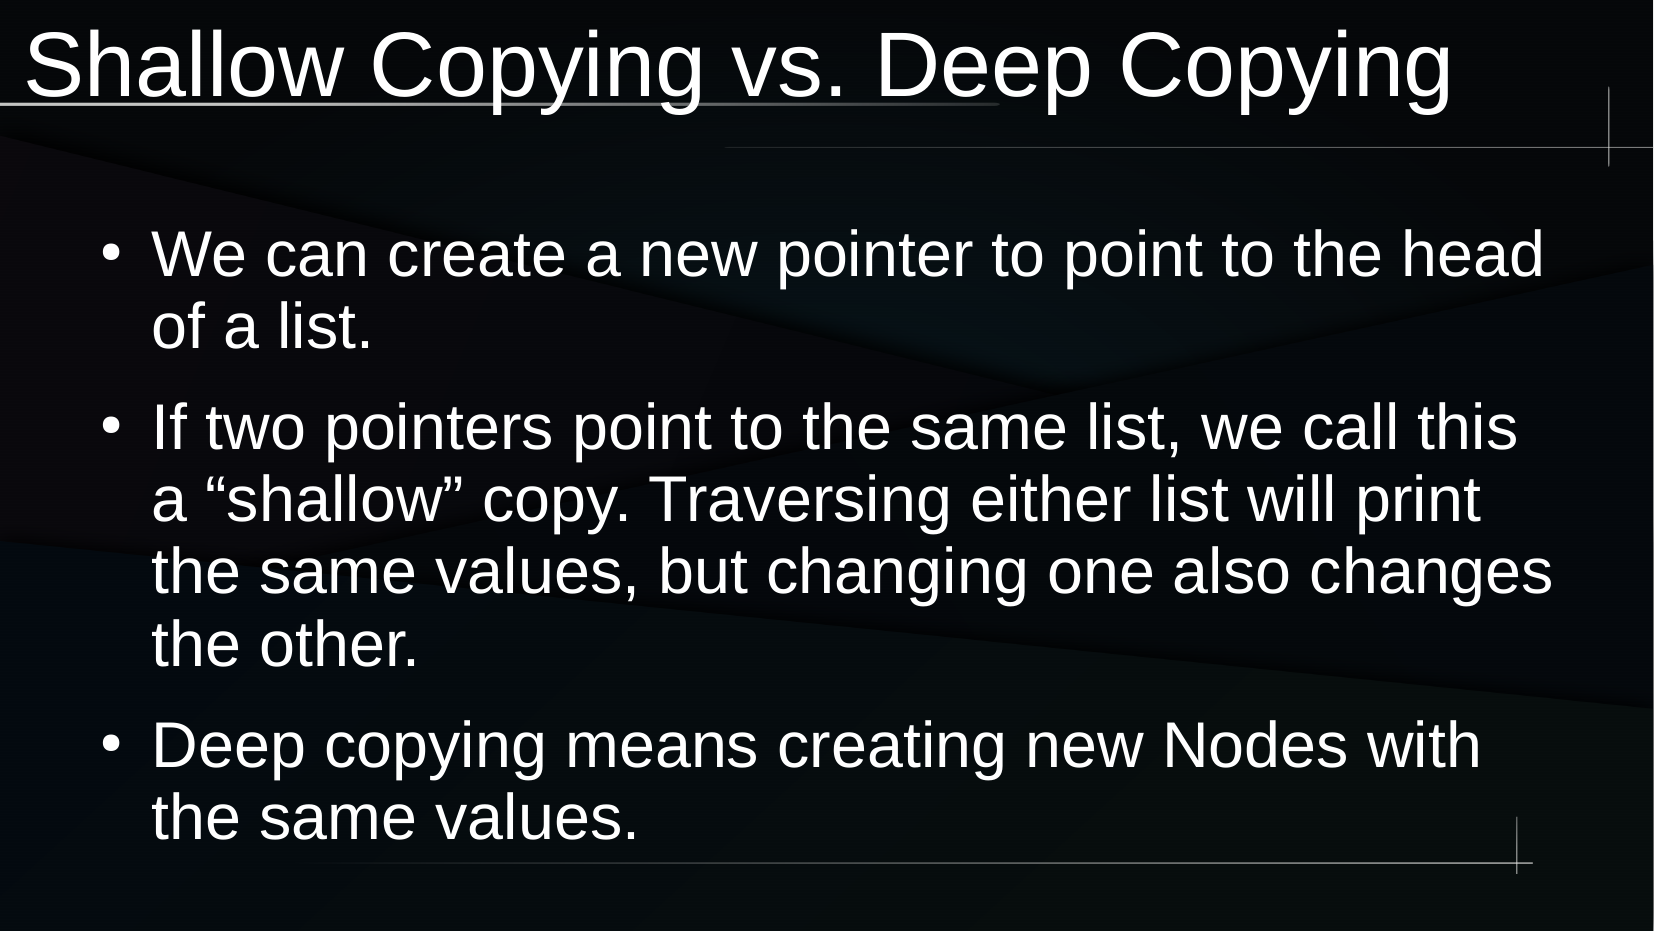

# Shallow Copying vs. Deep Copying
We can create a new pointer to point to the head of a list.
If two pointers point to the same list, we call this a “shallow” copy. Traversing either list will print the same values, but changing one also changes the other.
Deep copying means creating new Nodes with the same values.